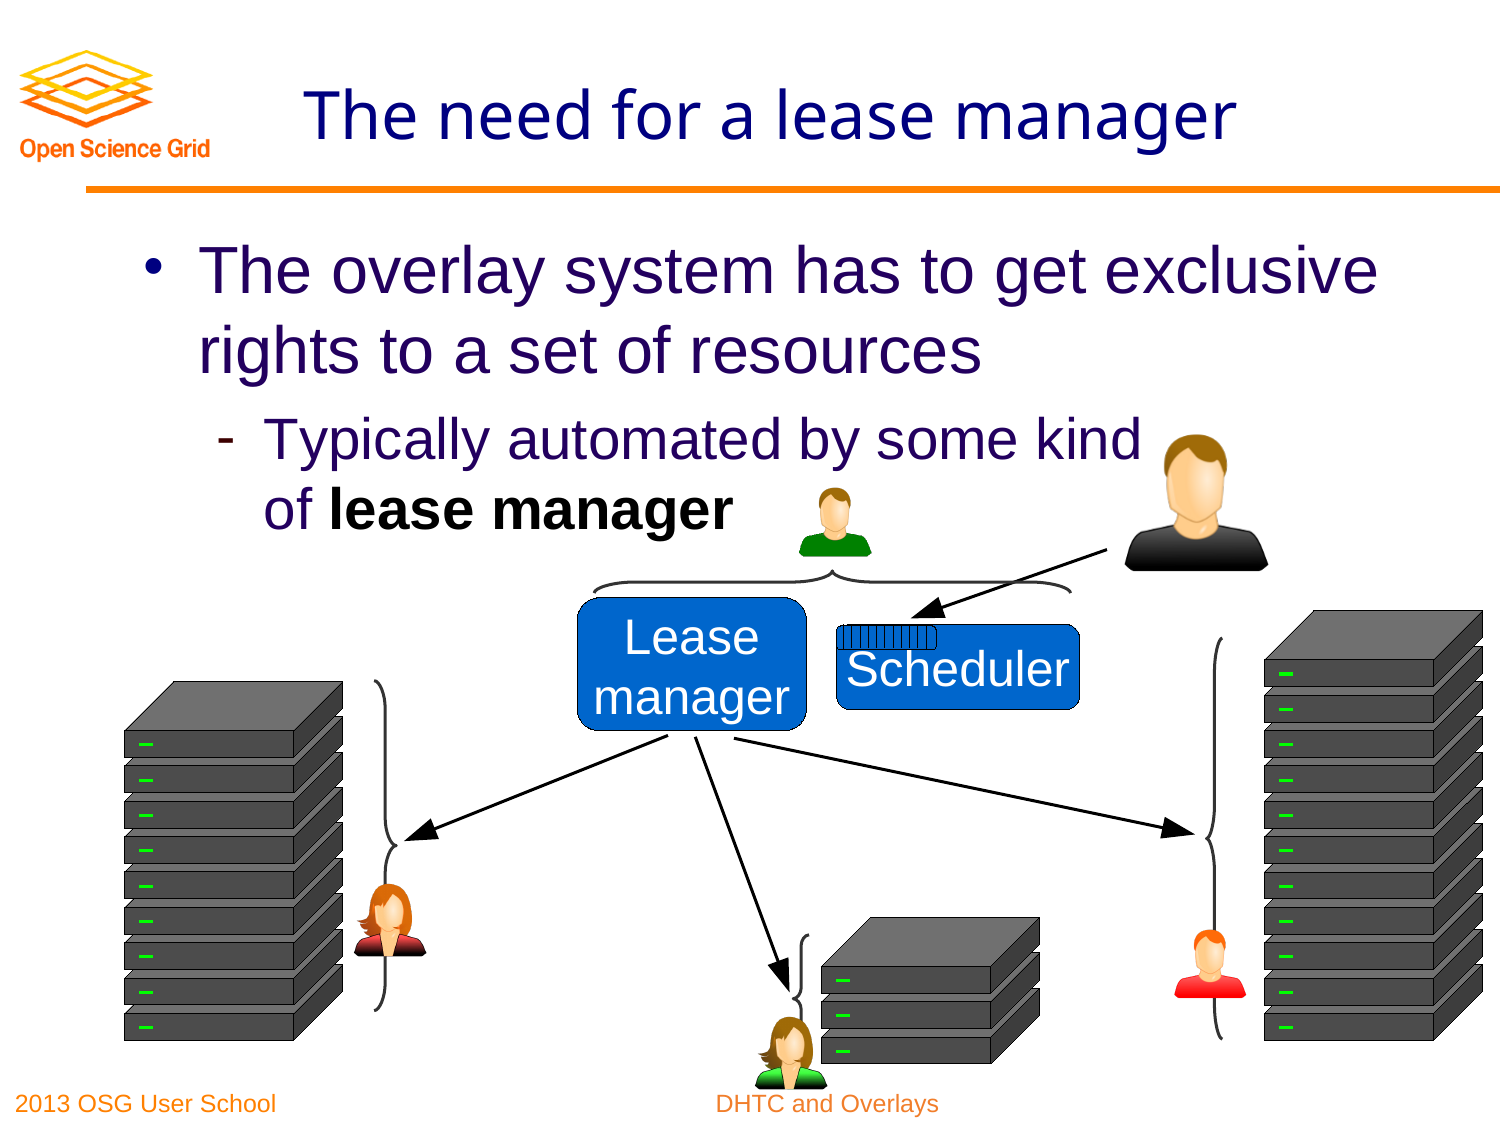

# The need for a lease manager
The overlay system has to get exclusive rights to a set of resources
Typically automated by some kind
of lease manager
Lease
manager
Scheduler